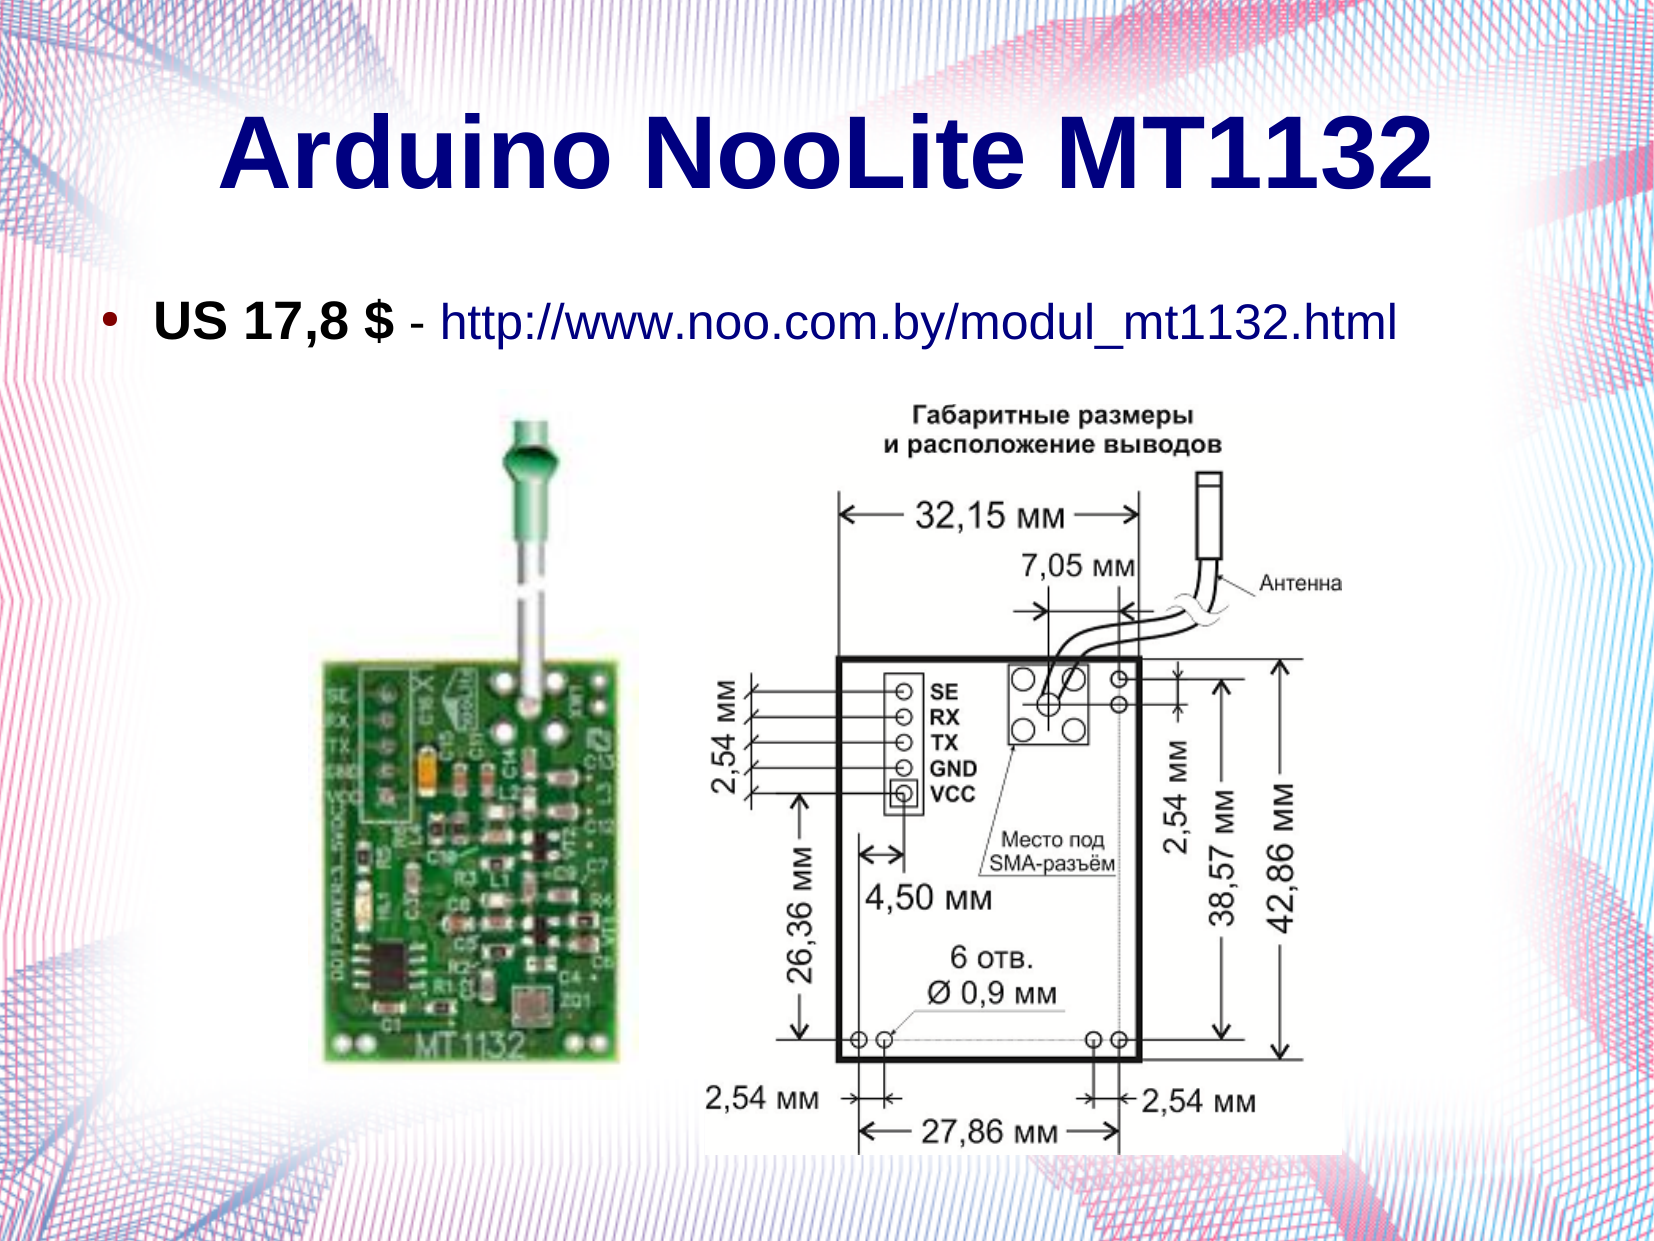

# Arduino NooLite МТ1132
US 17,8 $ - http://www.noo.com.by/modul_mt1132.html